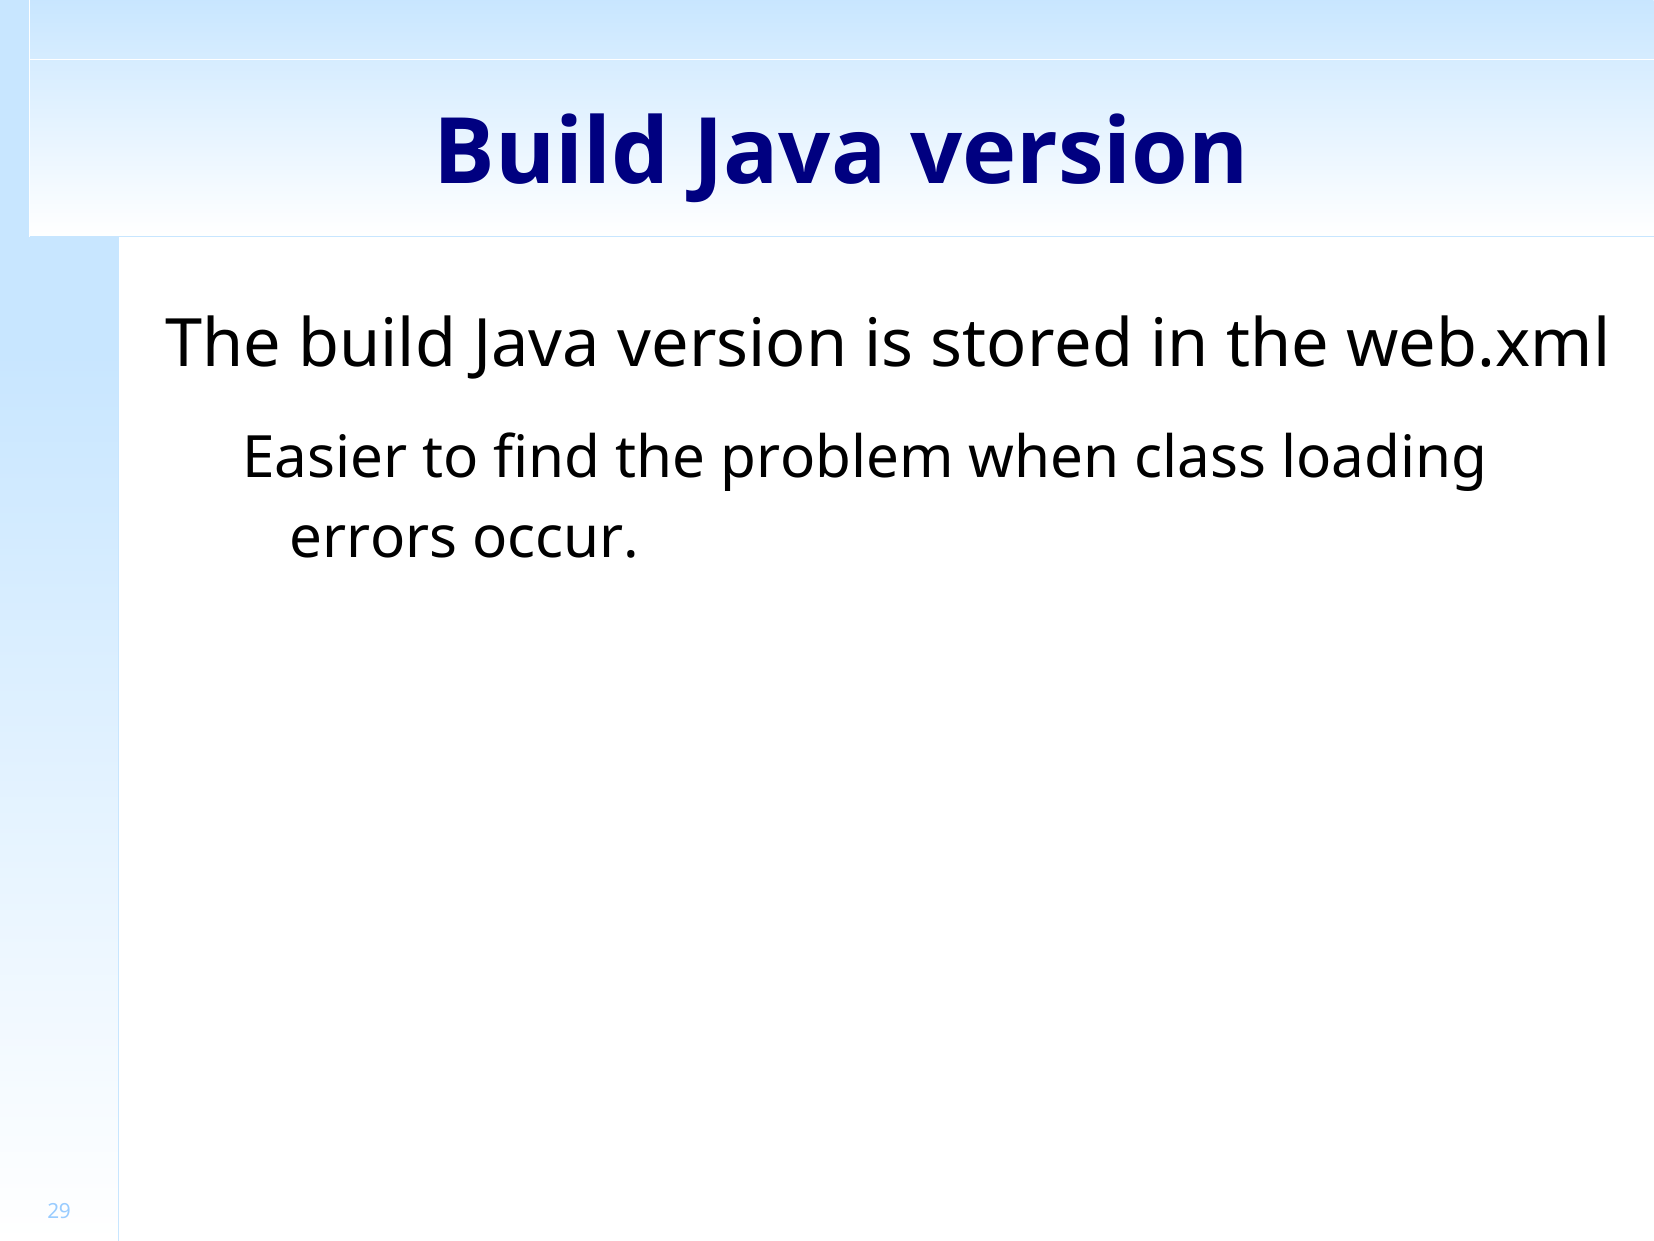

# Build Java version
The build Java version is stored in the web.xml
Easier to find the problem when class loading errors occur.